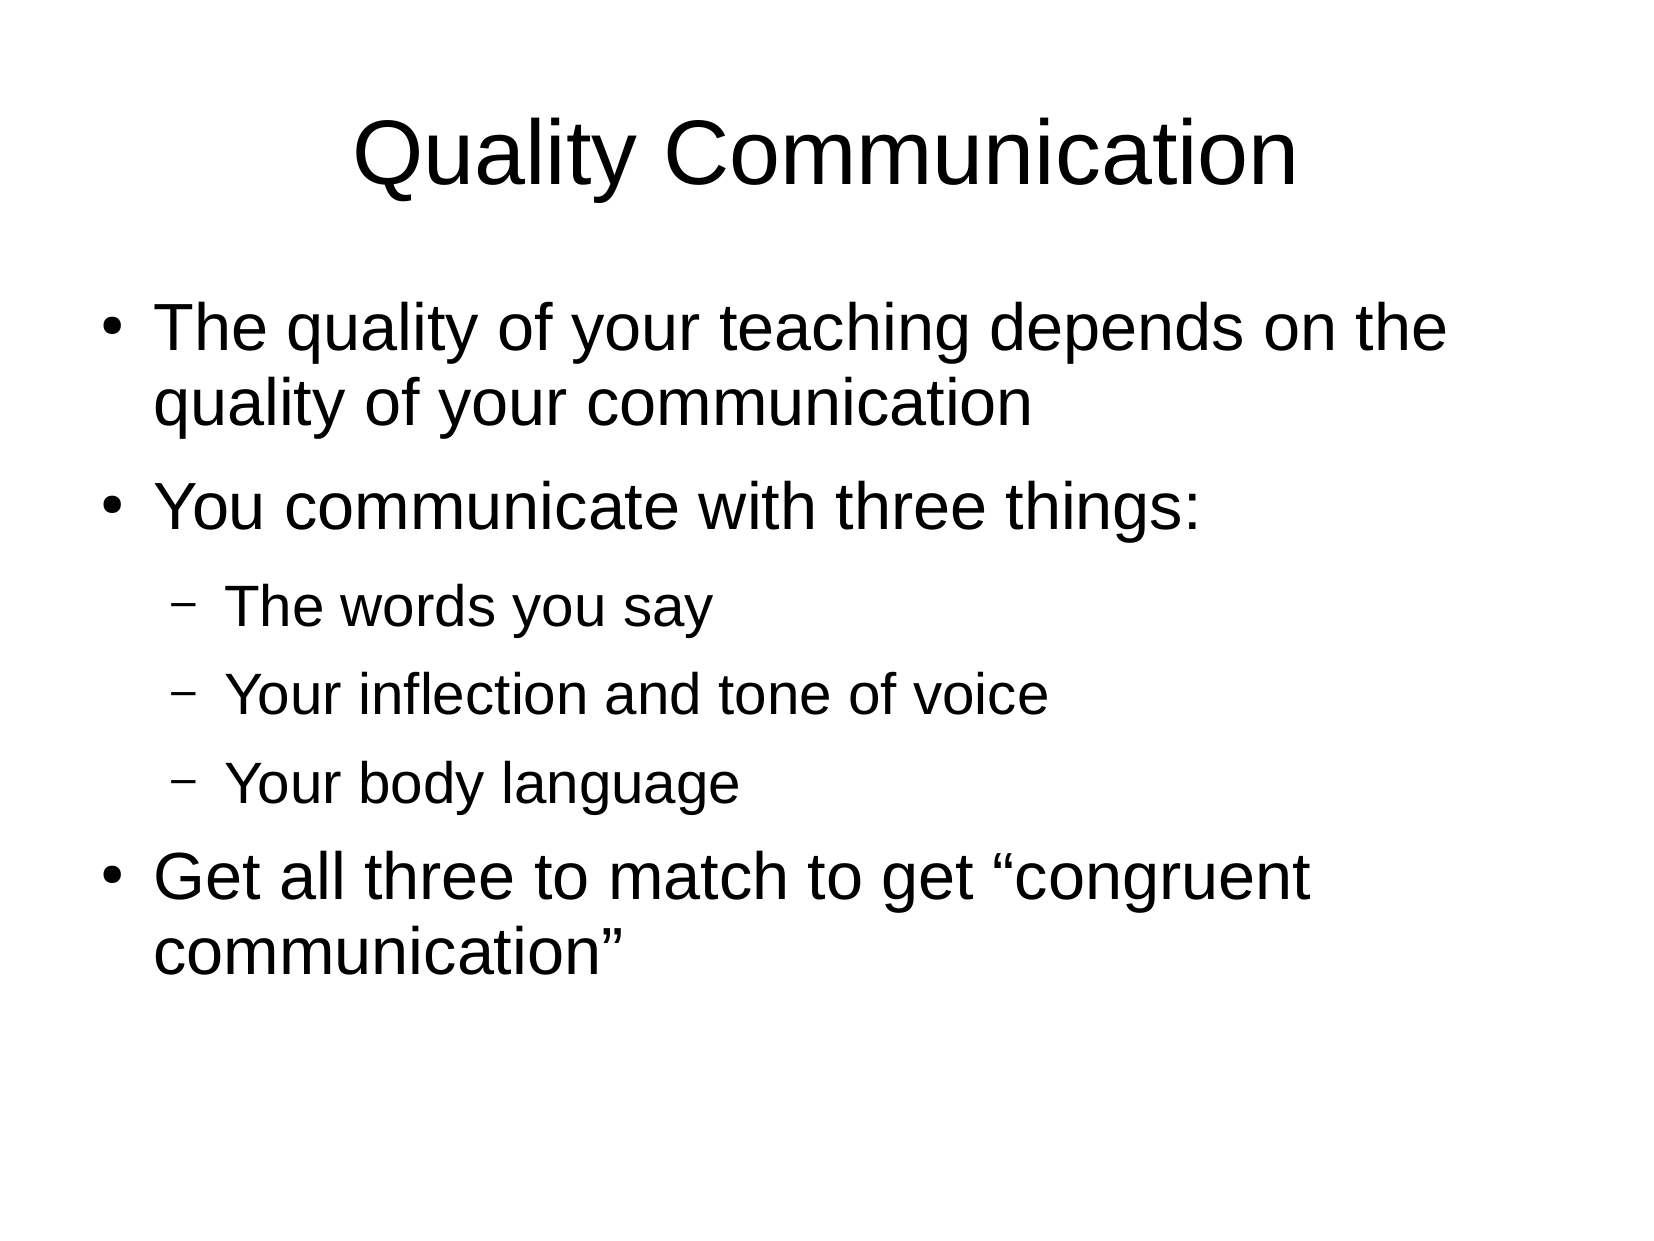

# Quality Communication
The quality of your teaching depends on the quality of your communication
You communicate with three things:
The words you say
Your inflection and tone of voice
Your body language
Get all three to match to get “congruent communication”